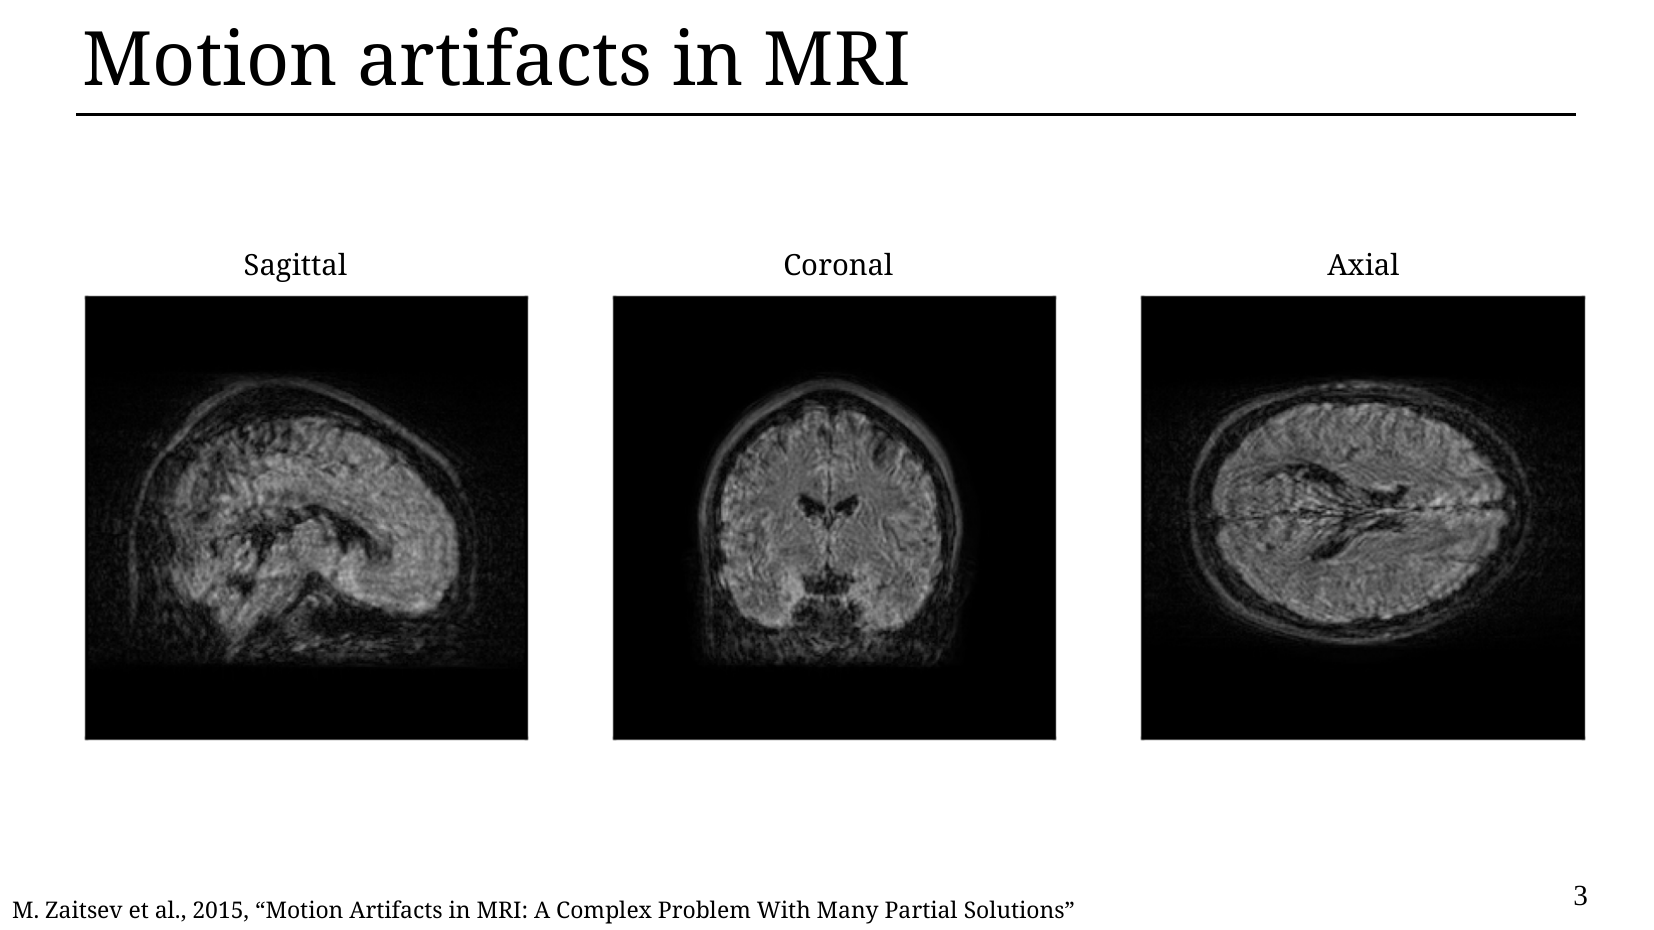

# Motion artifacts in MRI
Sagittal
Coronal
Axial
M. Zaitsev et al., 2015, “Motion Artifacts in MRI: A Complex Problem With Many Partial Solutions”